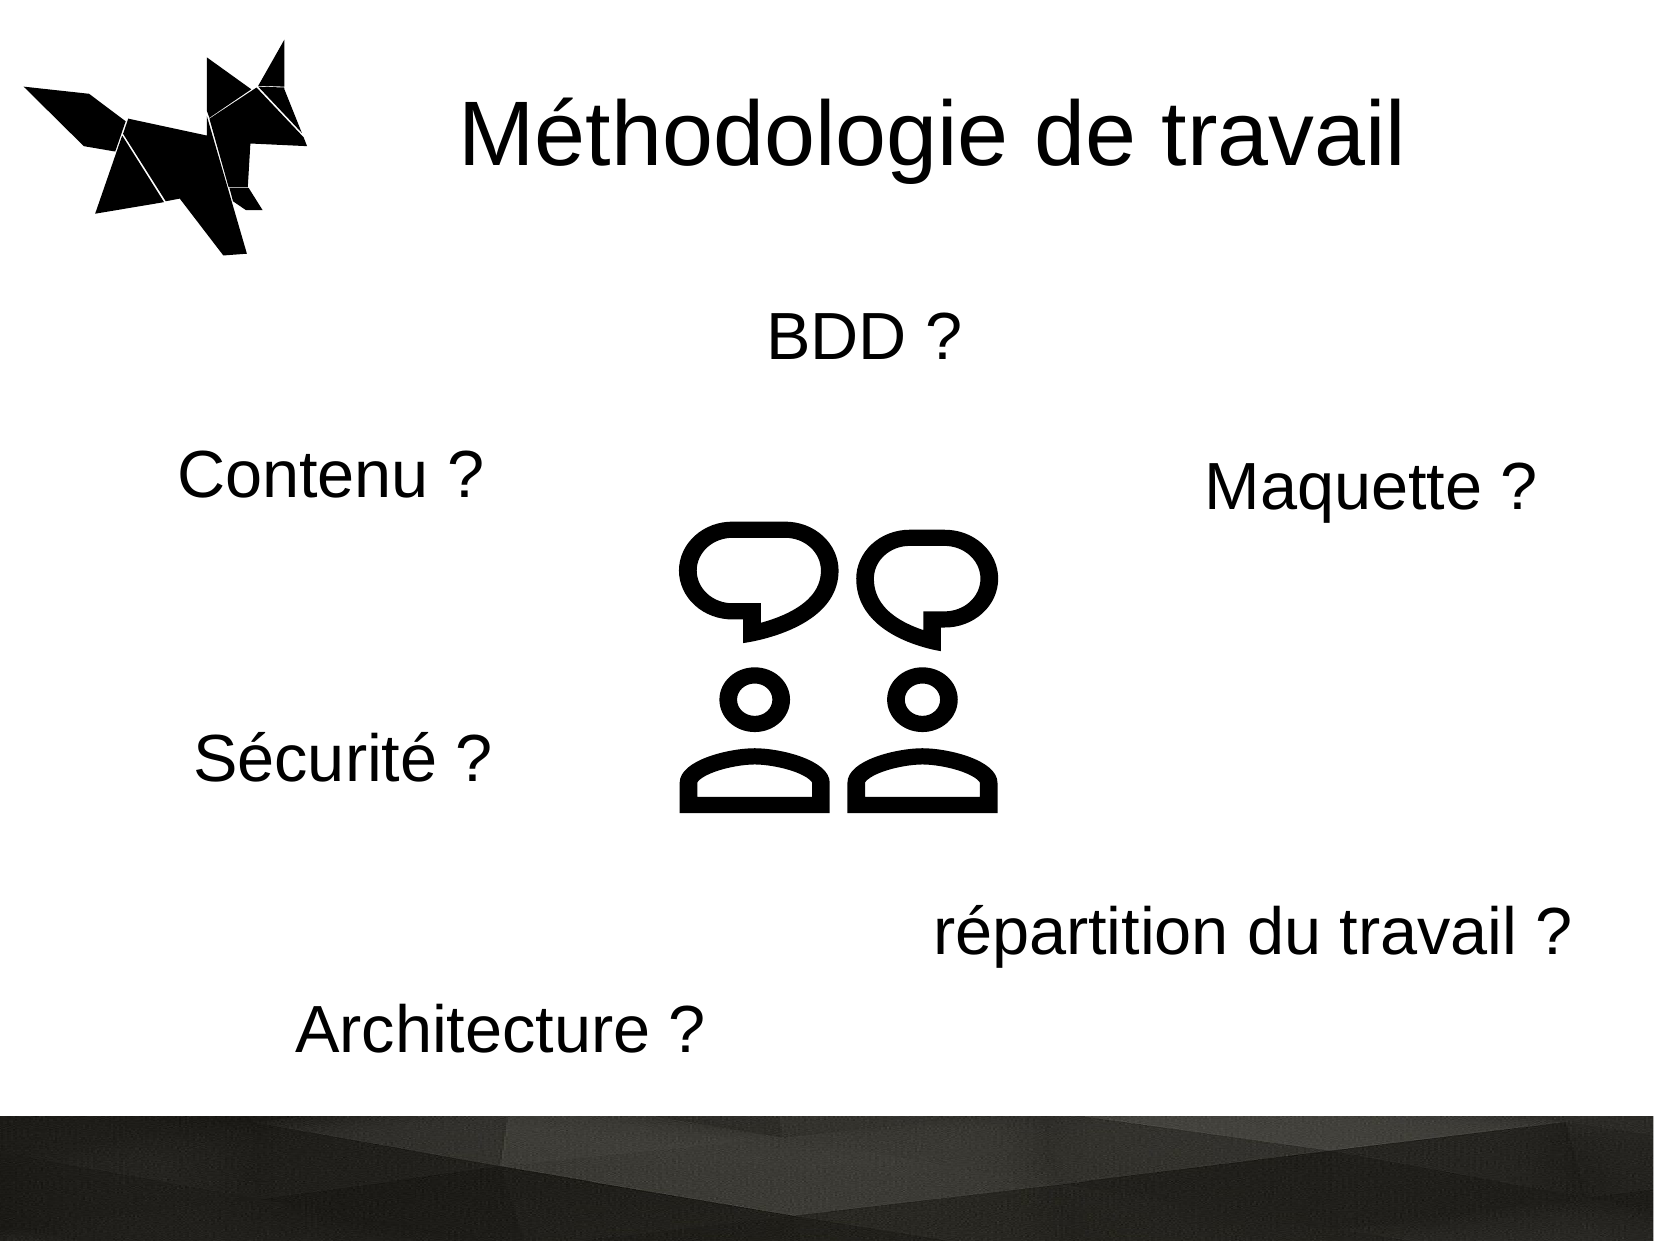

# Méthodologie de travail
BDD ?
Contenu ?
Maquette ?
Sécurité ?
répartition du travail ?
Architecture ?